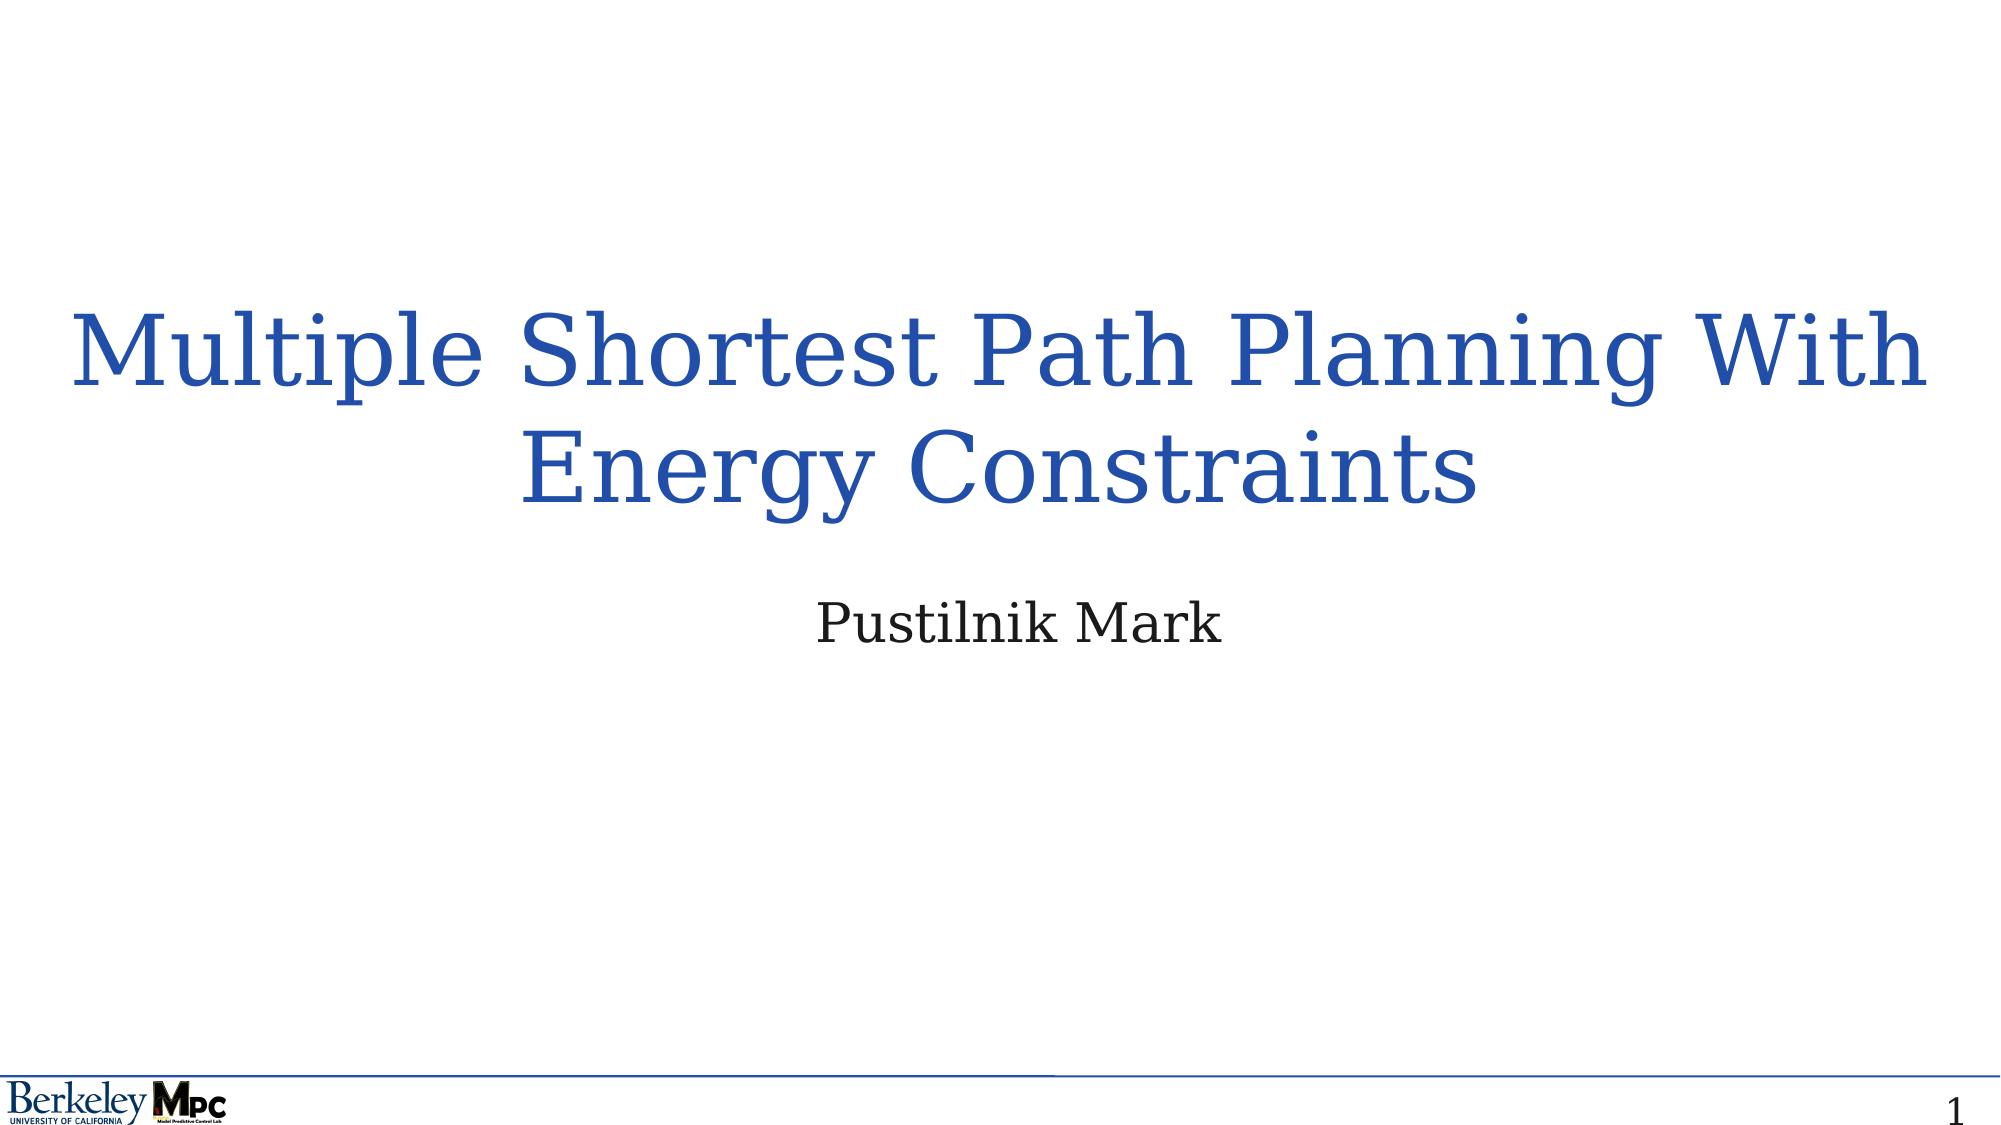

# Multiple Shortest Path Planning With Energy Constraints
Pustilnik Mark
1